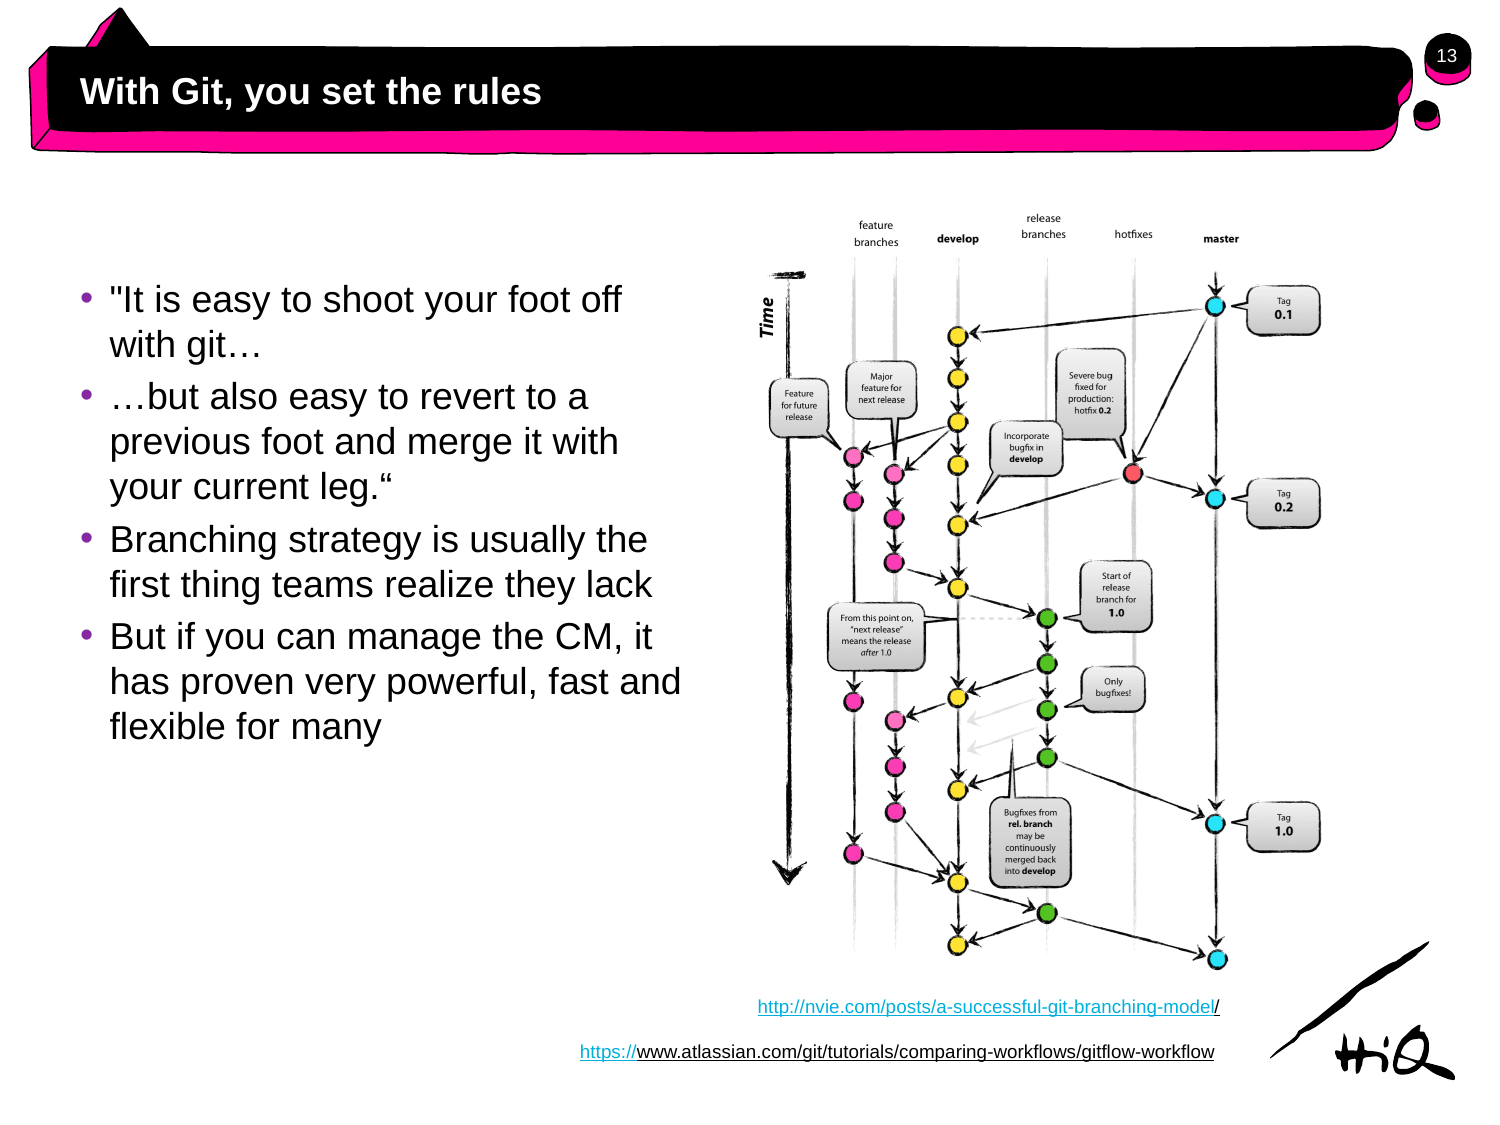

# With Git, you set the rules
"It is easy to shoot your foot off with git…
…but also easy to revert to a previous foot and merge it with your current leg.“
Branching strategy is usually the first thing teams realize they lack
But if you can manage the CM, it has proven very powerful, fast and flexible for many
http://nvie.com/posts/a-successful-git-branching-model/
https://www.atlassian.com/git/tutorials/comparing-workflows/gitflow-workflow